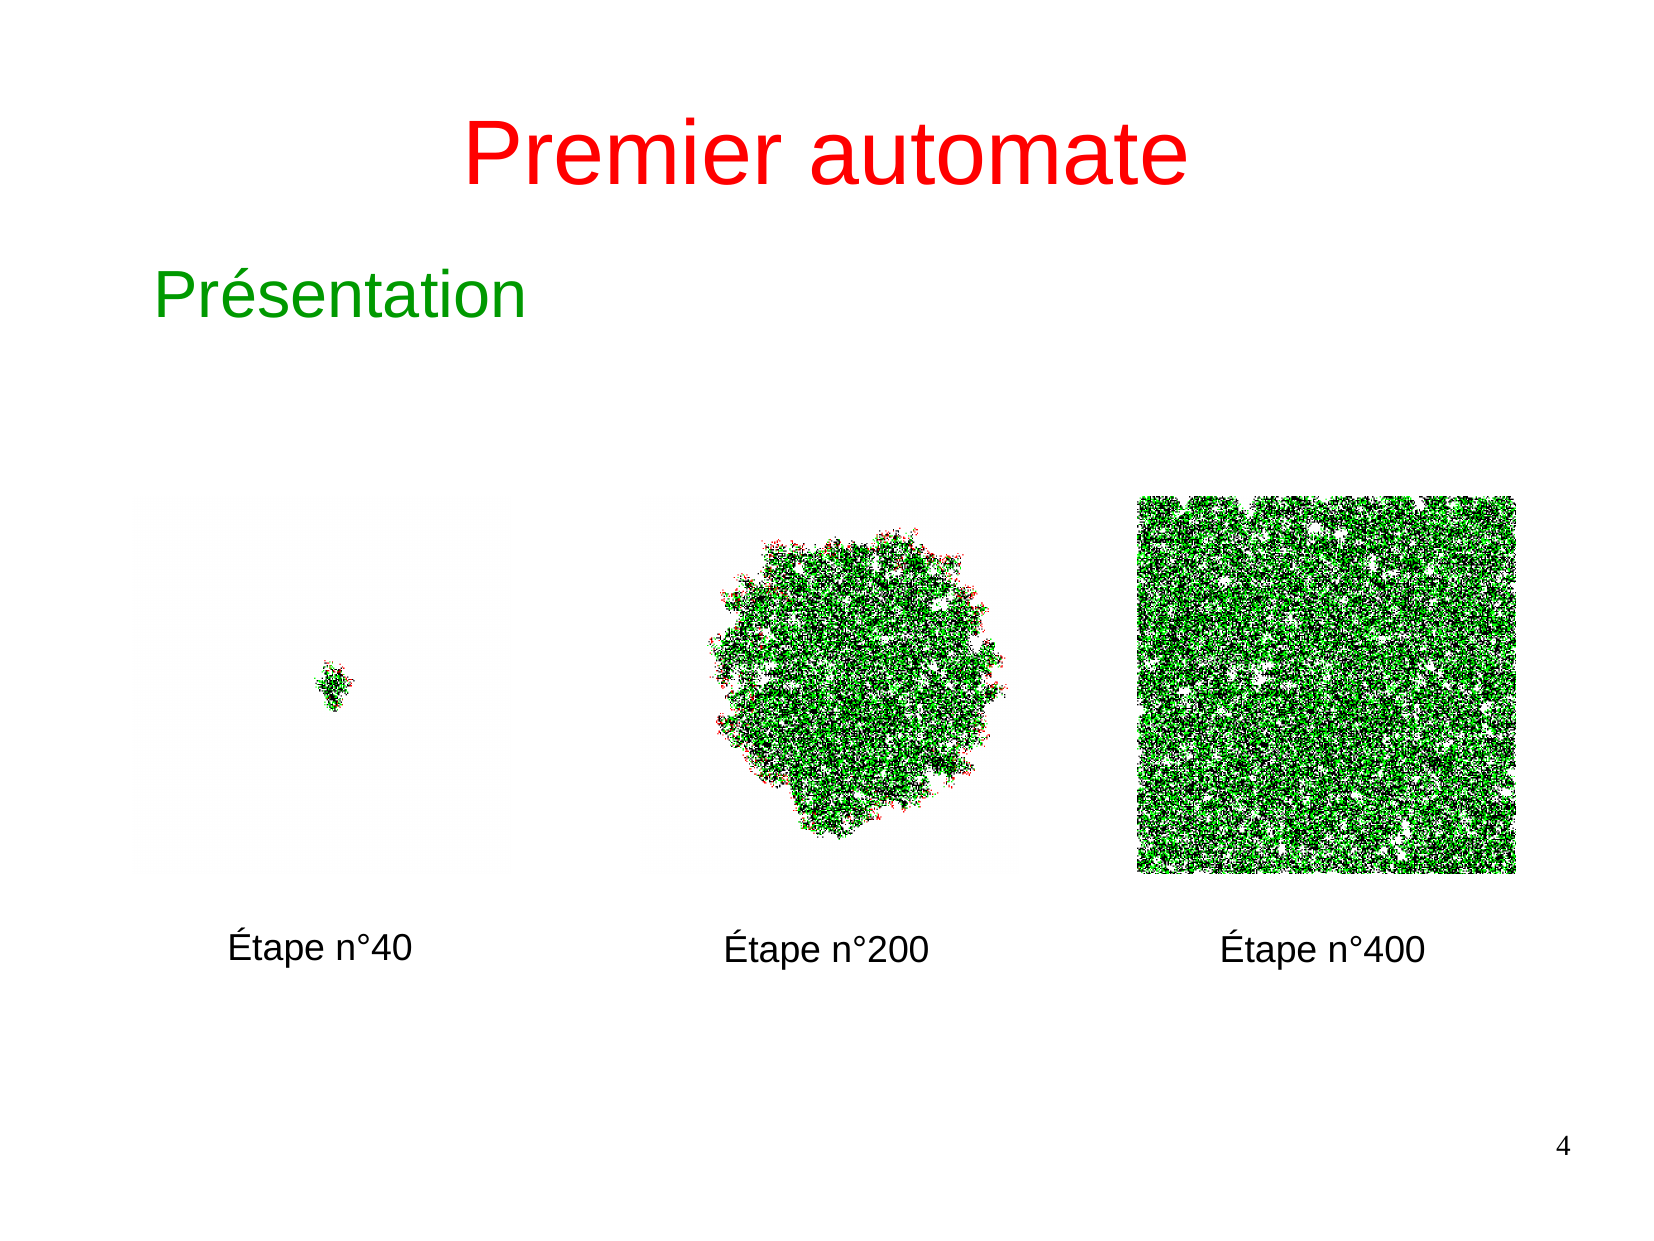

# Premier automate
Présentation
Étape n°40
Étape n°200
Étape n°400
4